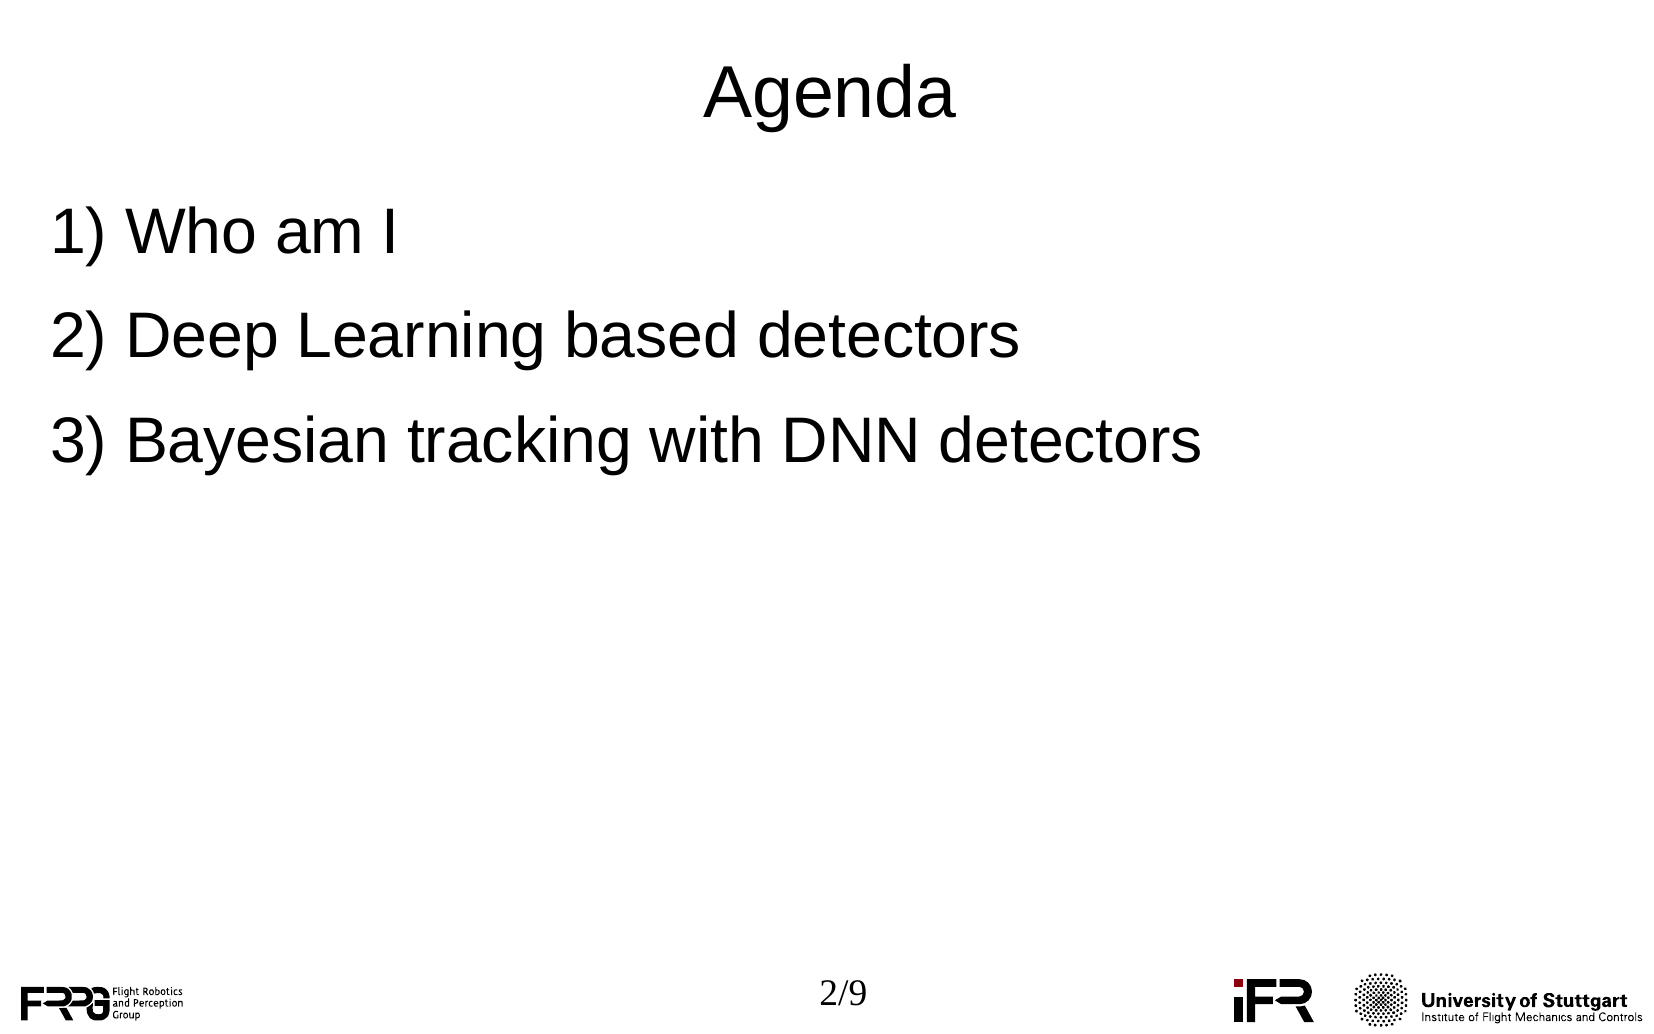

# Agenda
 Who am I
 Deep Learning based detectors
 Bayesian tracking with DNN detectors
2